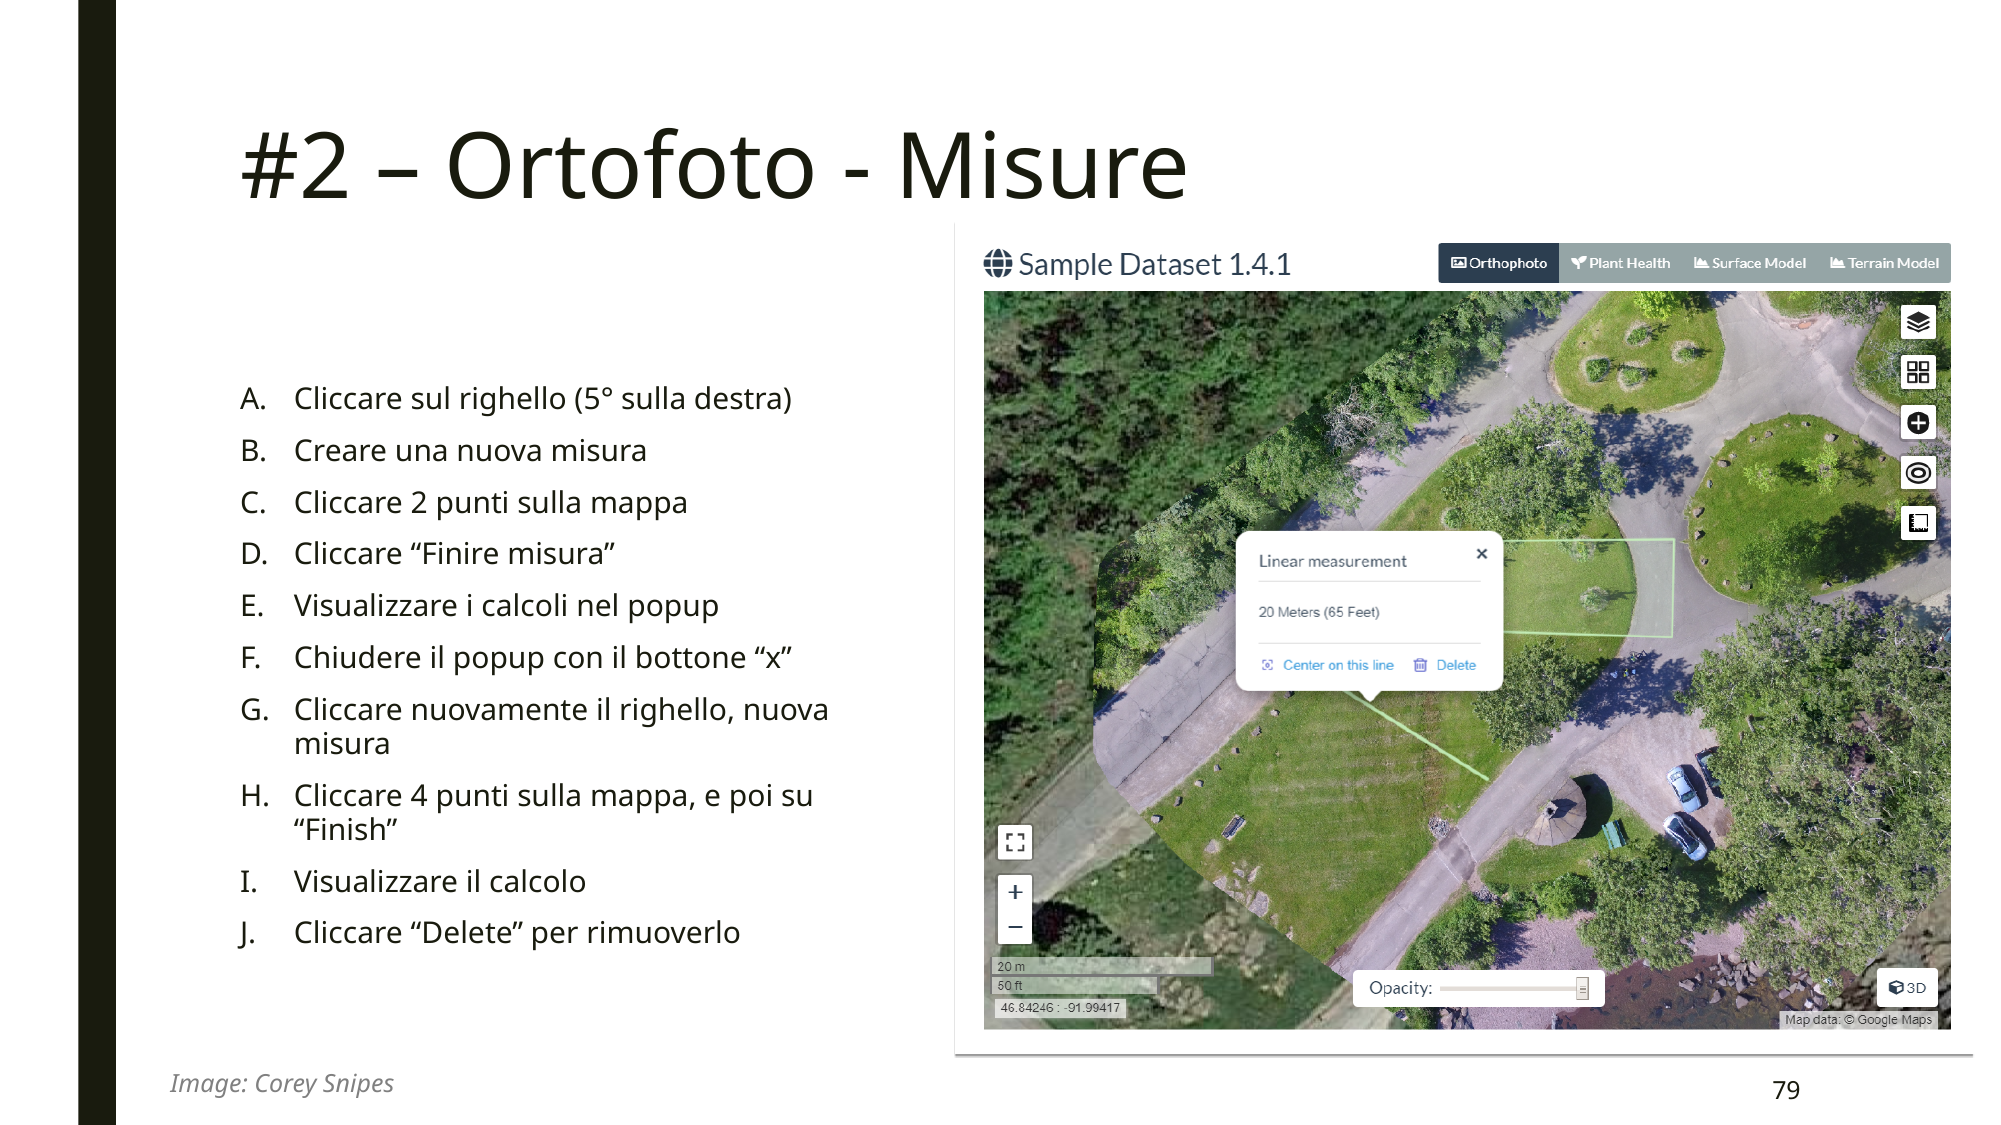

# #2 – Ortofoto - Misure
Cliccare sul righello (5° sulla destra)
Creare una nuova misura
Cliccare 2 punti sulla mappa
Cliccare “Finire misura”
Visualizzare i calcoli nel popup
Chiudere il popup con il bottone “x”
Cliccare nuovamente il righello, nuova misura
Cliccare 4 punti sulla mappa, e poi su “Finish”
Visualizzare il calcolo
Cliccare “Delete” per rimuoverlo
Image: Corey Snipes